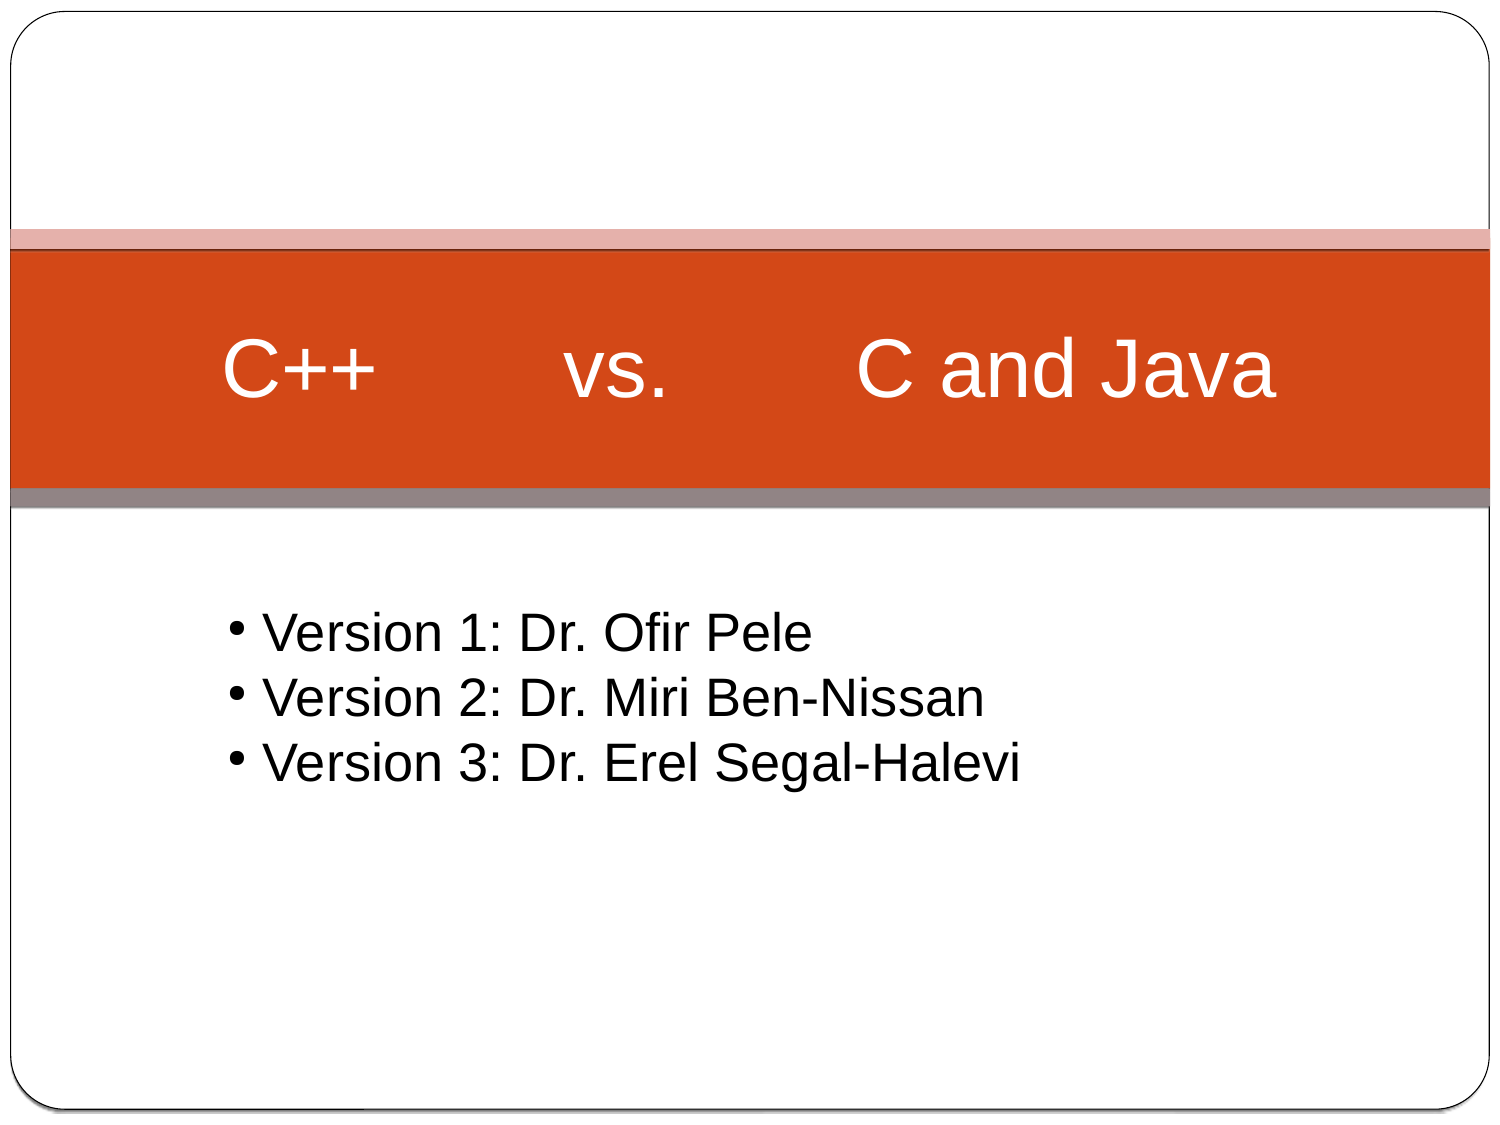

C++ vs. C and Java
# Version 1: Dr. Ofir Pele
Version 2: Dr. Miri Ben-Nissan
Version 3: Dr. Erel Segal-Halevi